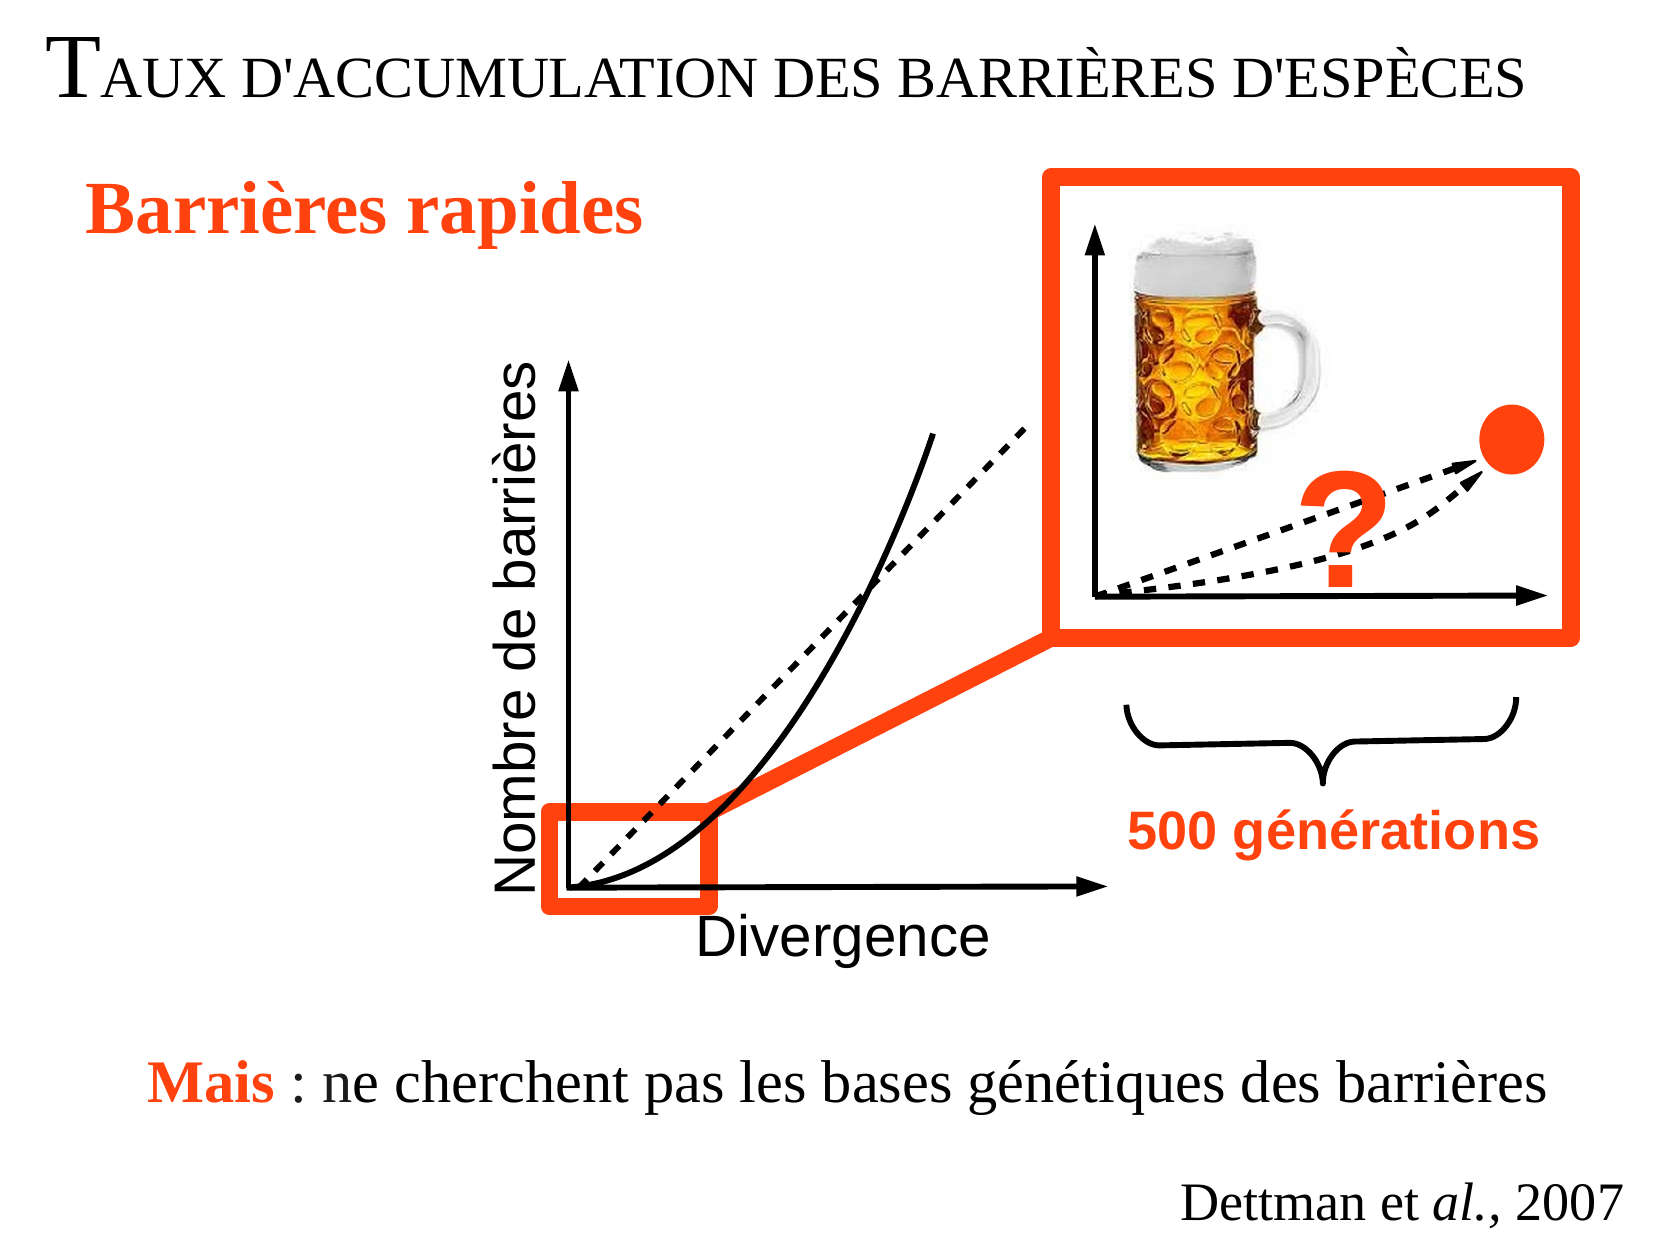

TAUX D'ACCUMULATION DES BARRIÈRES D'ESPÈCES
Barrières rapides
?
Nombre de barrières
500 générations
Divergence
Mais : ne cherchent pas les bases génétiques des barrières
Dettman et al., 2007